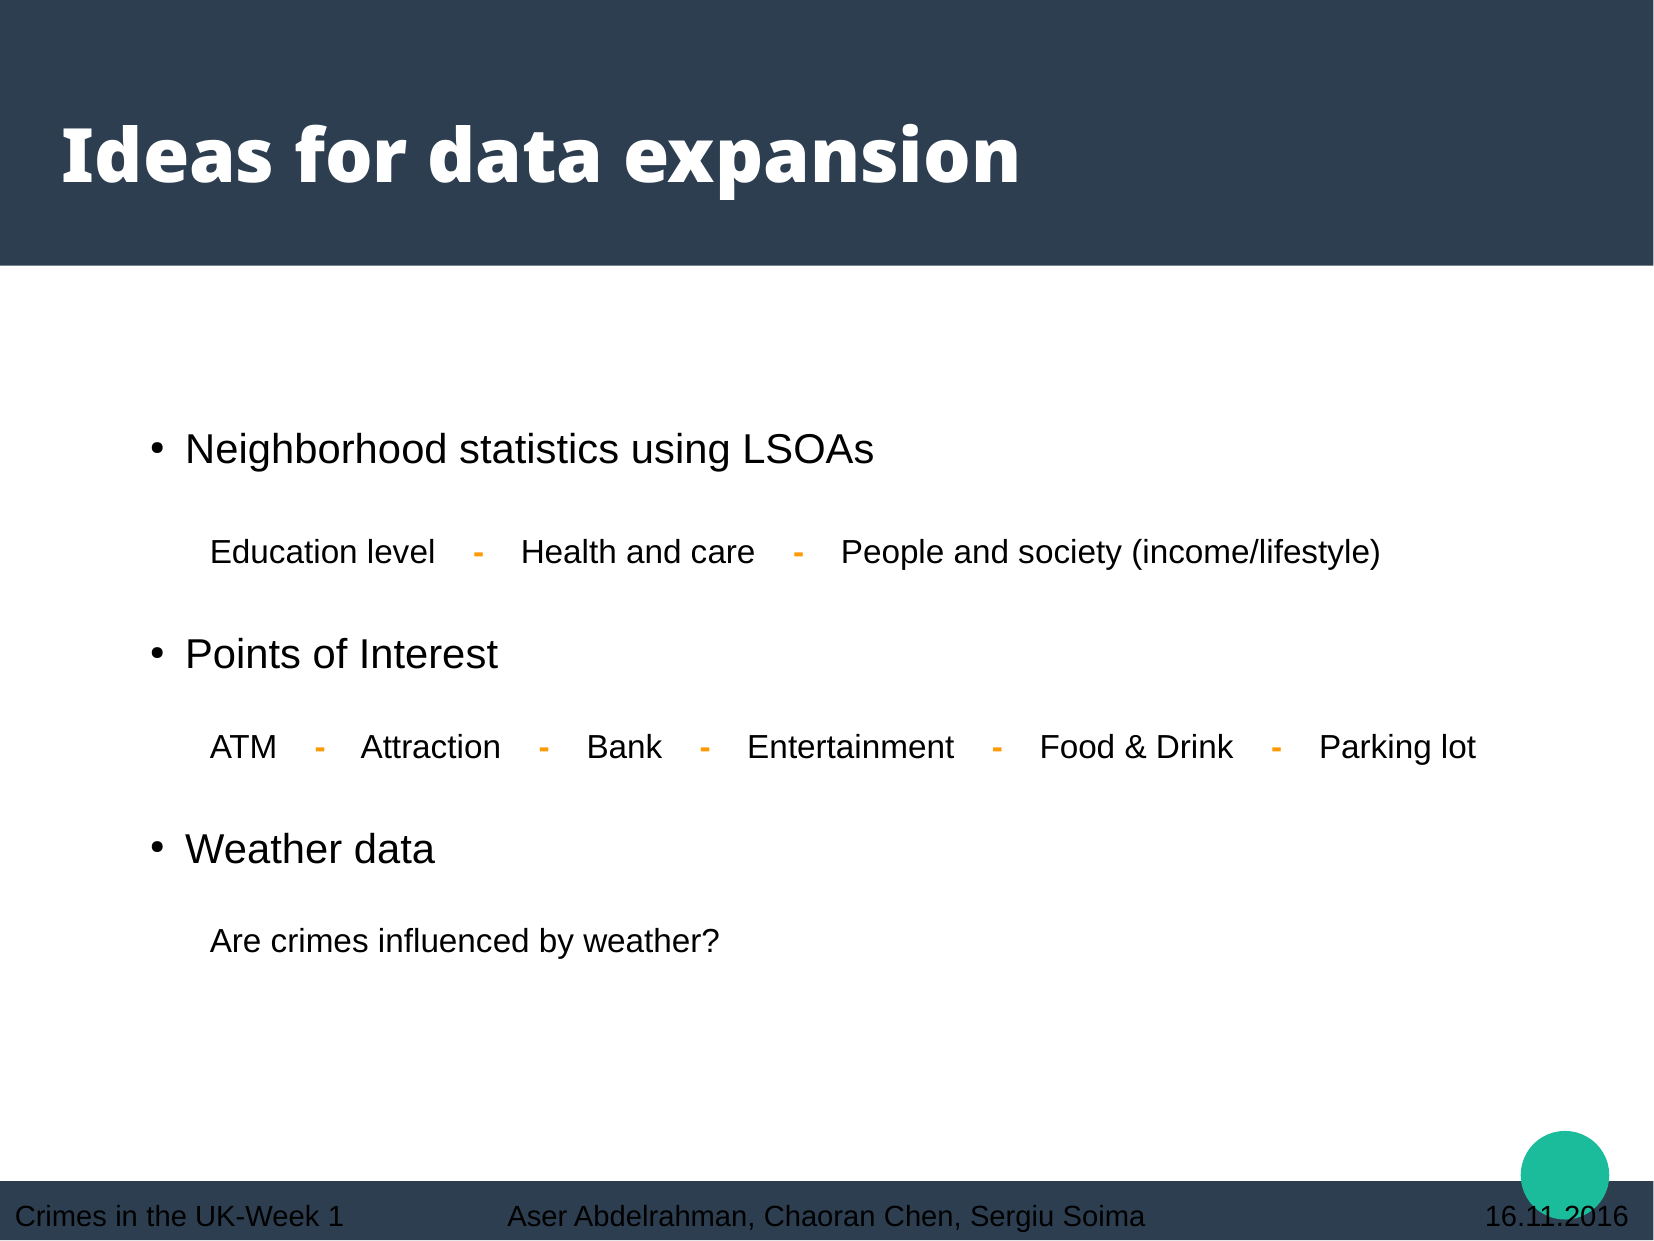

# Ideas for data expansion
Neighborhood statistics using LSOAs
Points of Interest
Weather data
Education level - Health and care - People and society (income/lifestyle)
ATM - Attraction - Bank - Entertainment - Food & Drink - Parking lot
Are crimes influenced by weather?
Crimes in the UK-Week 1
Aser Abdelrahman, Chaoran Chen, Sergiu Soima
16.11.2016